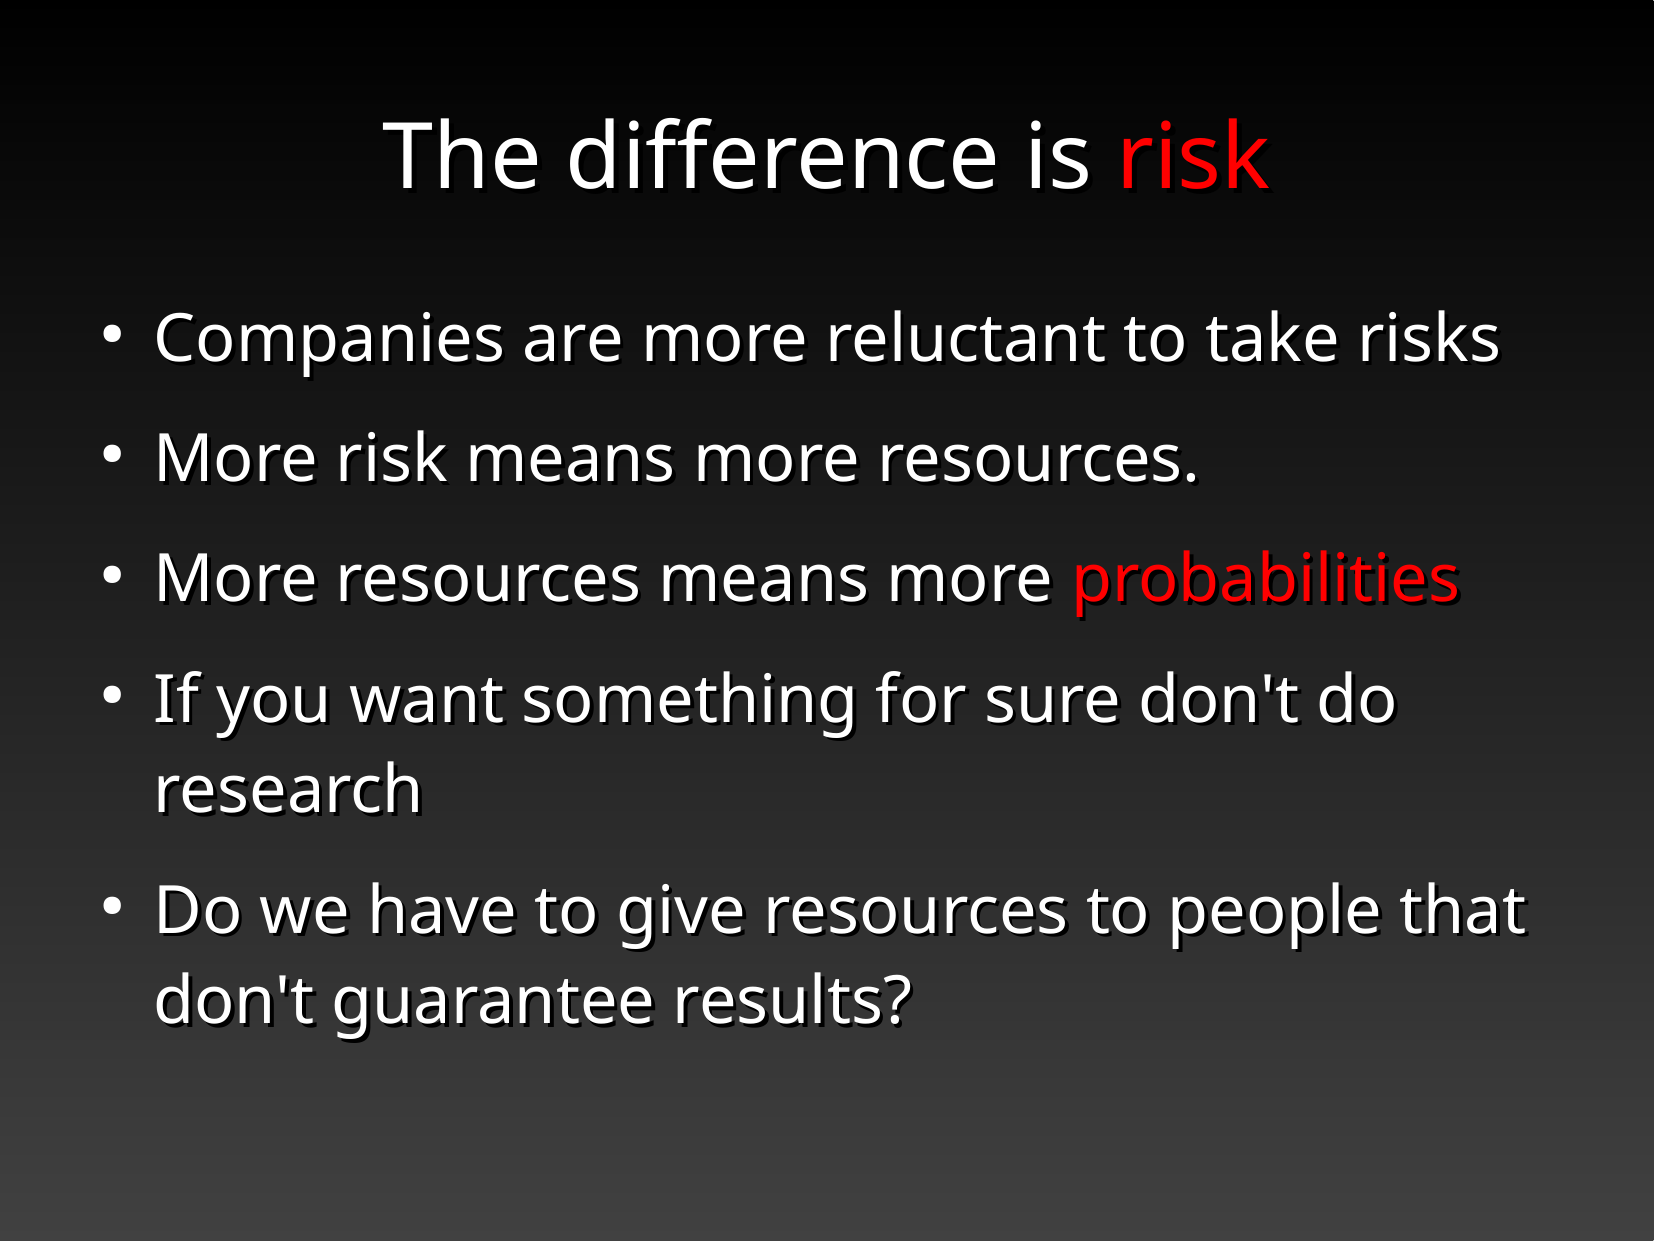

# The difference is risk
Companies are more reluctant to take risks
More risk means more resources.
More resources means more probabilities
If you want something for sure don't do research
Do we have to give resources to people that don't guarantee results?